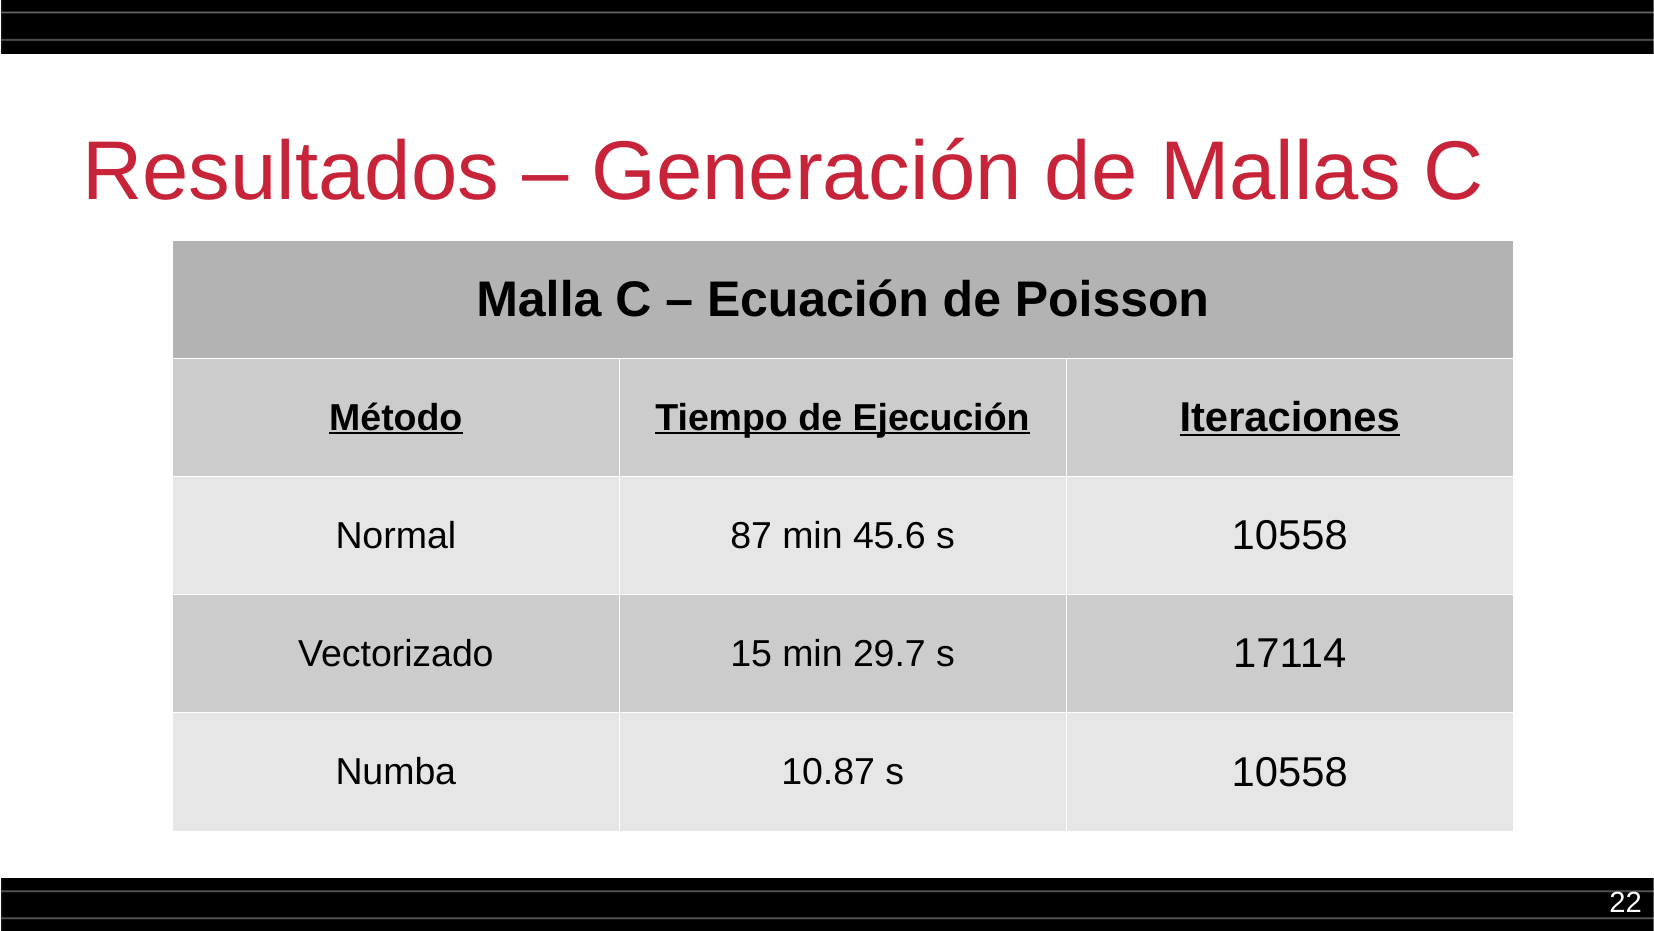

# Resultados – Generación de Mallas C
| Malla C – Ecuación de Poisson | | |
| --- | --- | --- |
| Método | Tiempo de Ejecución | Iteraciones |
| Normal | 87 min 45.6 s | 10558 |
| Vectorizado | 15 min 29.7 s | 17114 |
| Numba | 10.87 s | 10558 |